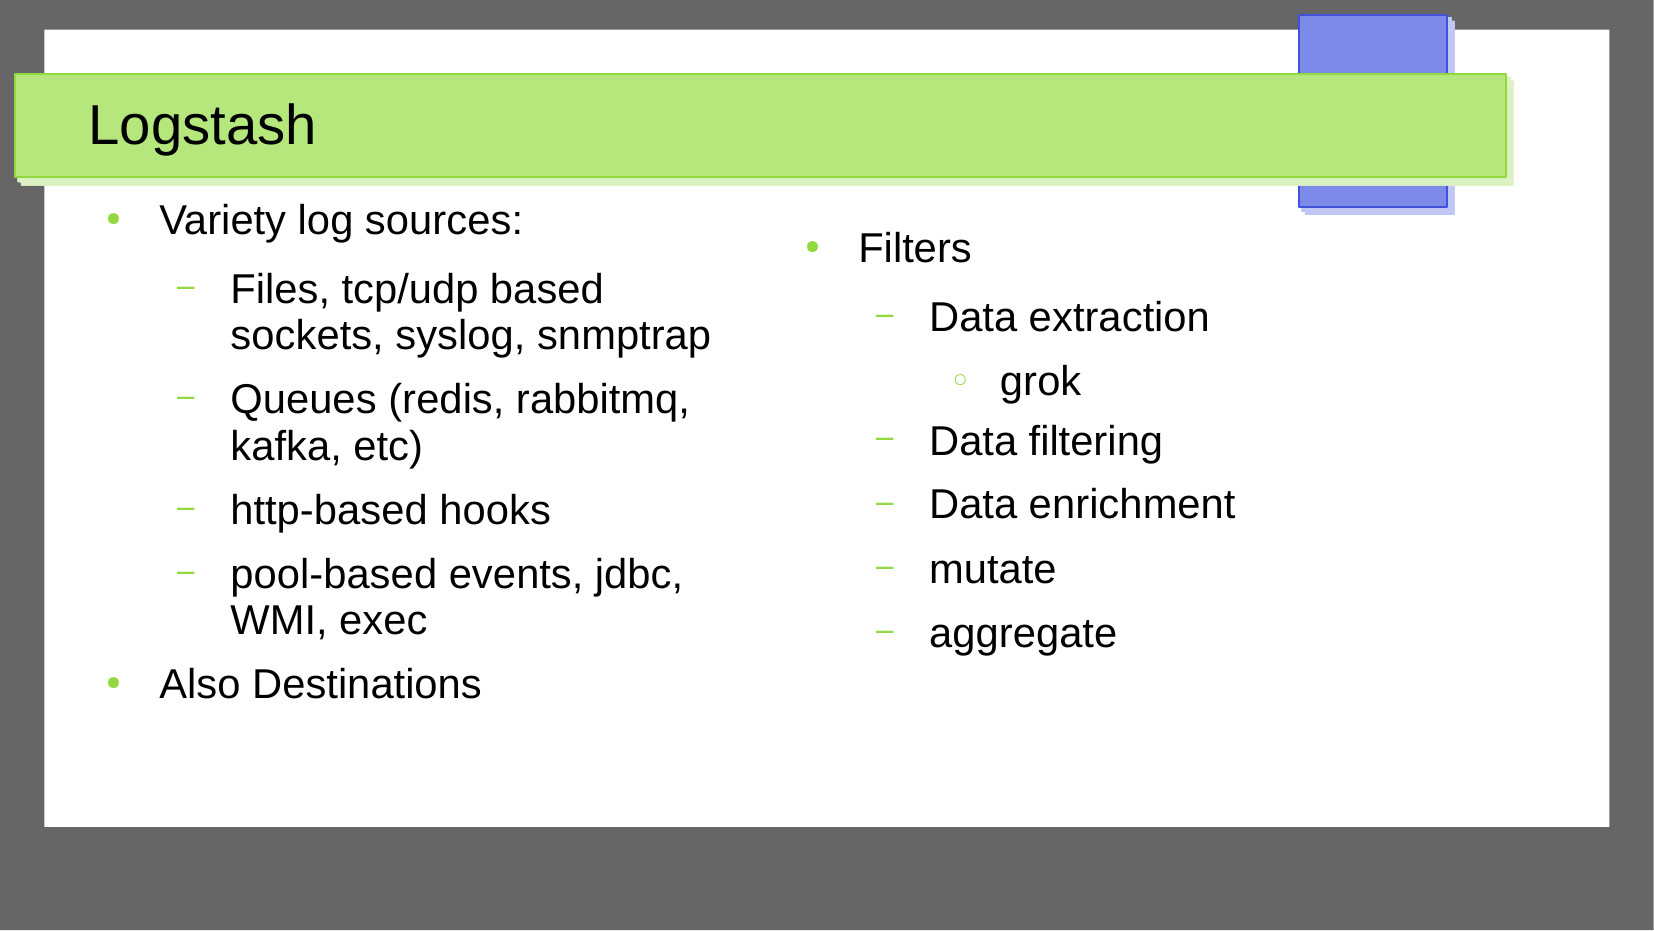

# Logstash
Variety log sources:
Files, tcp/udp based sockets, syslog, snmptrap
Queues (redis, rabbitmq, kafka, etc)
http-based hooks
pool-based events, jdbc, WMI, exec
Also Destinations
Filters
Data extraction
grok
Data filtering
Data enrichment
mutate
aggregate